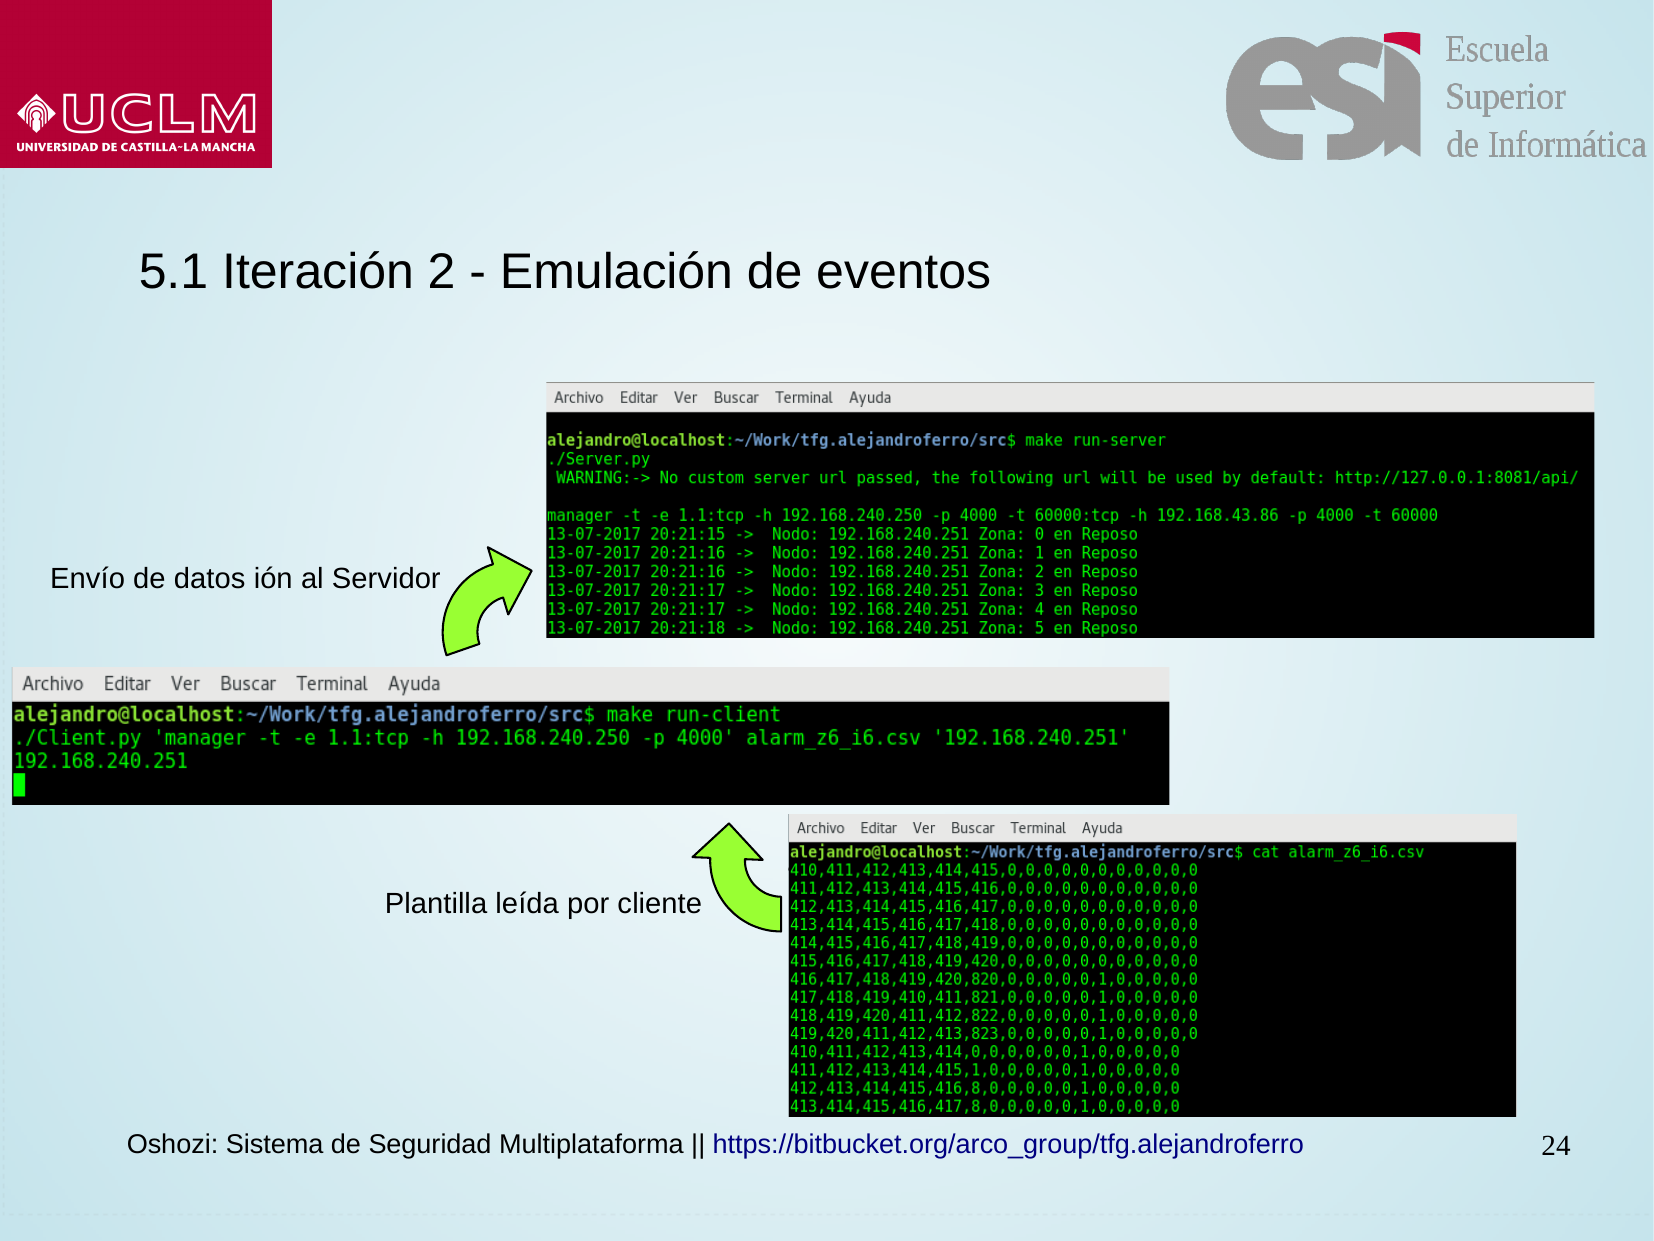

5.1 Iteración 2 - Emulación de eventos
Envío de datos ión al Servidor
Plantilla leída por cliente
Oshozi: Sistema de Seguridad Multiplataforma || https://bitbucket.org/arco_group/tfg.alejandroferro
24